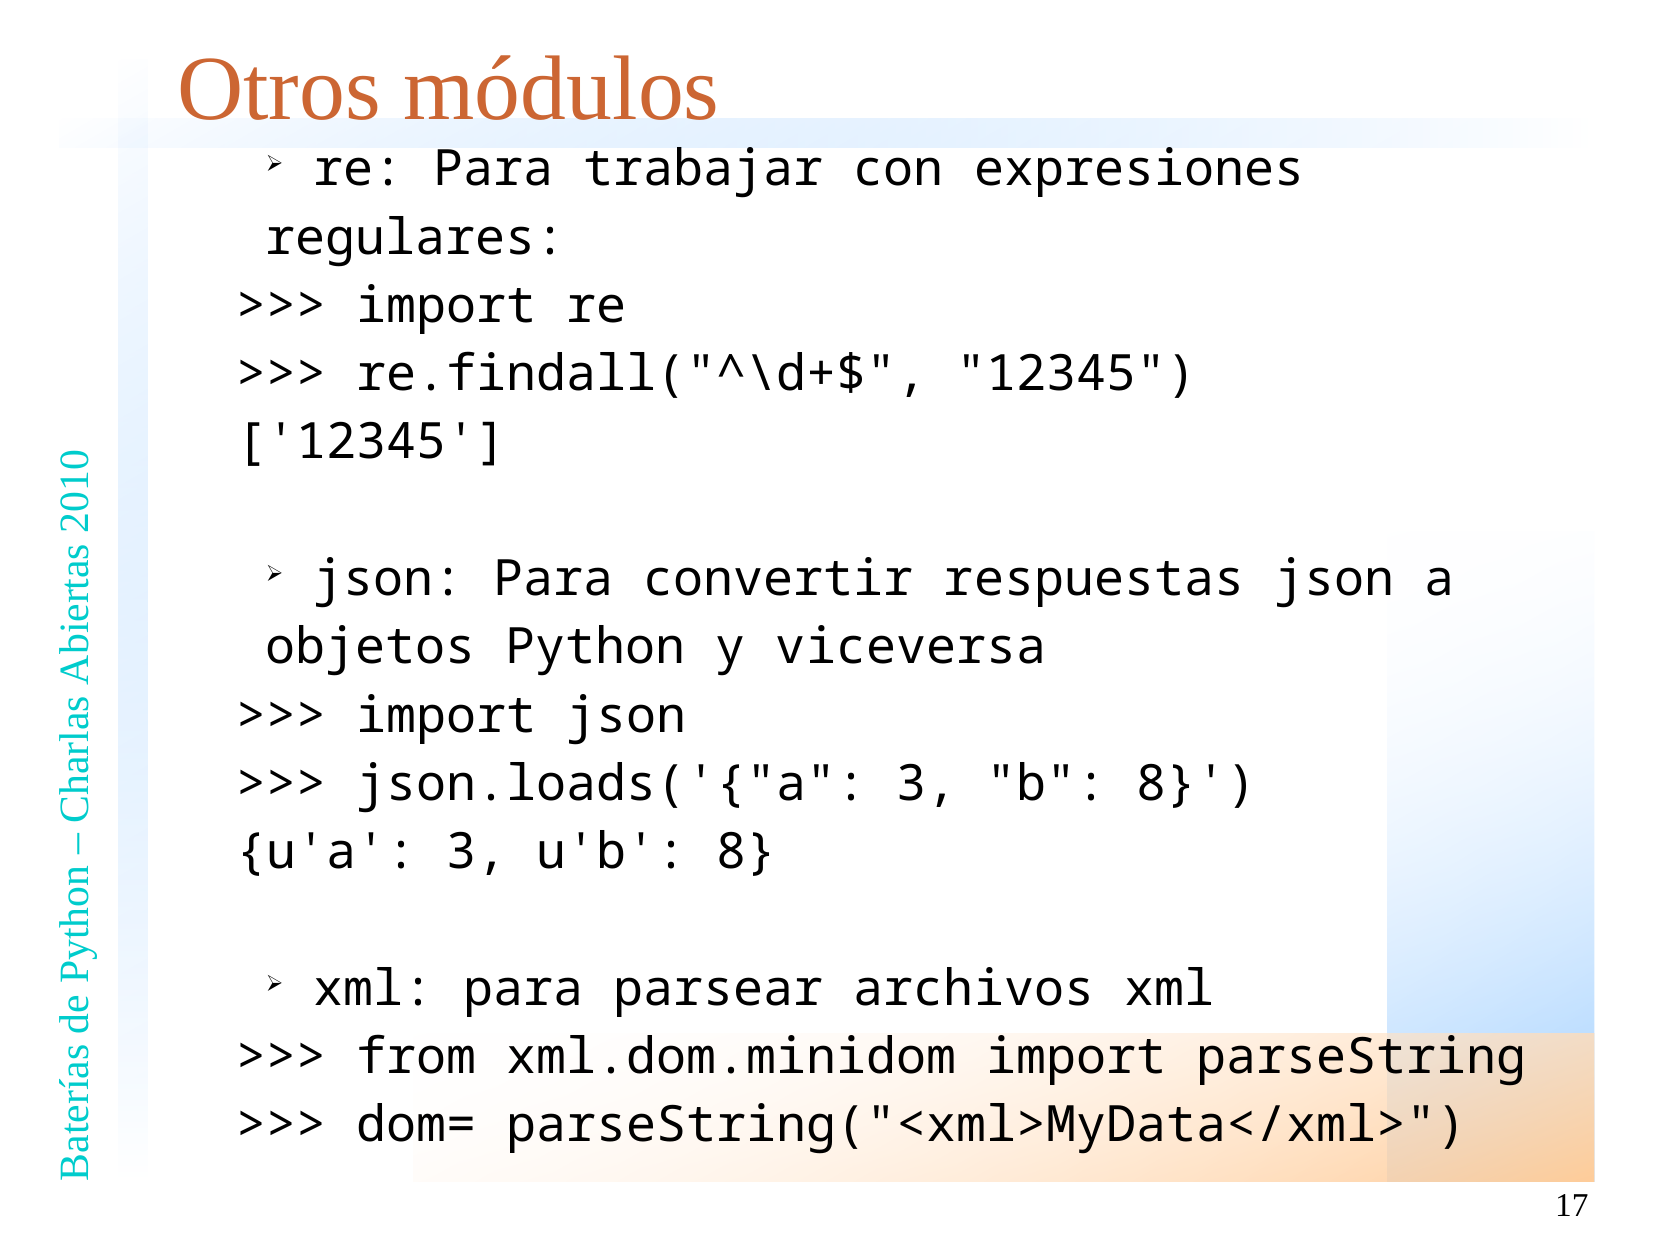

# Otros módulos
 re: Para trabajar con expresiones regulares:
>>> import re
>>> re.findall("^\d+$", "12345")
['12345']
 json: Para convertir respuestas json a objetos Python y viceversa
>>> import json
>>> json.loads('{"a": 3, "b": 8}')
{u'a': 3, u'b': 8}
 xml: para parsear archivos xml
>>> from xml.dom.minidom import parseString
>>> dom= parseString("<xml>MyData</xml>")